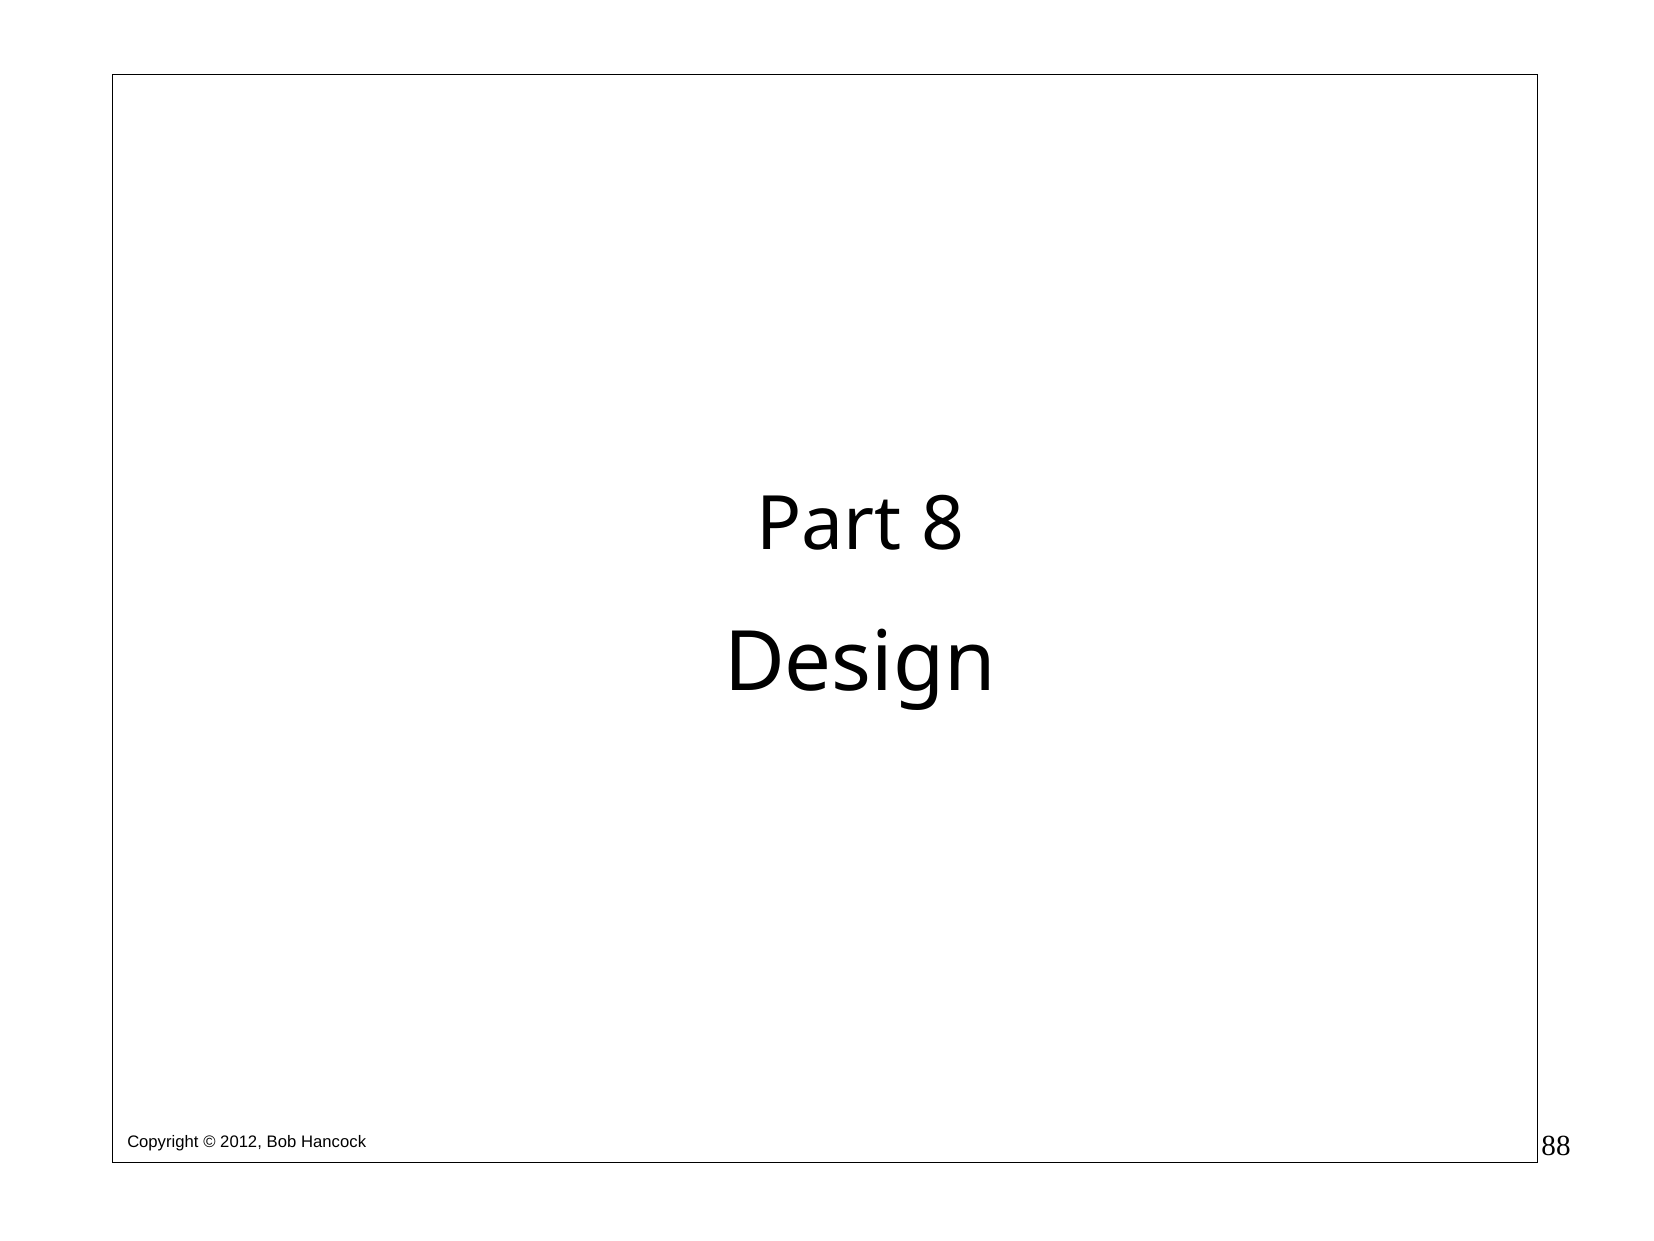

#
Part 8
Design
Copyright © 2012, Bob Hancock
88